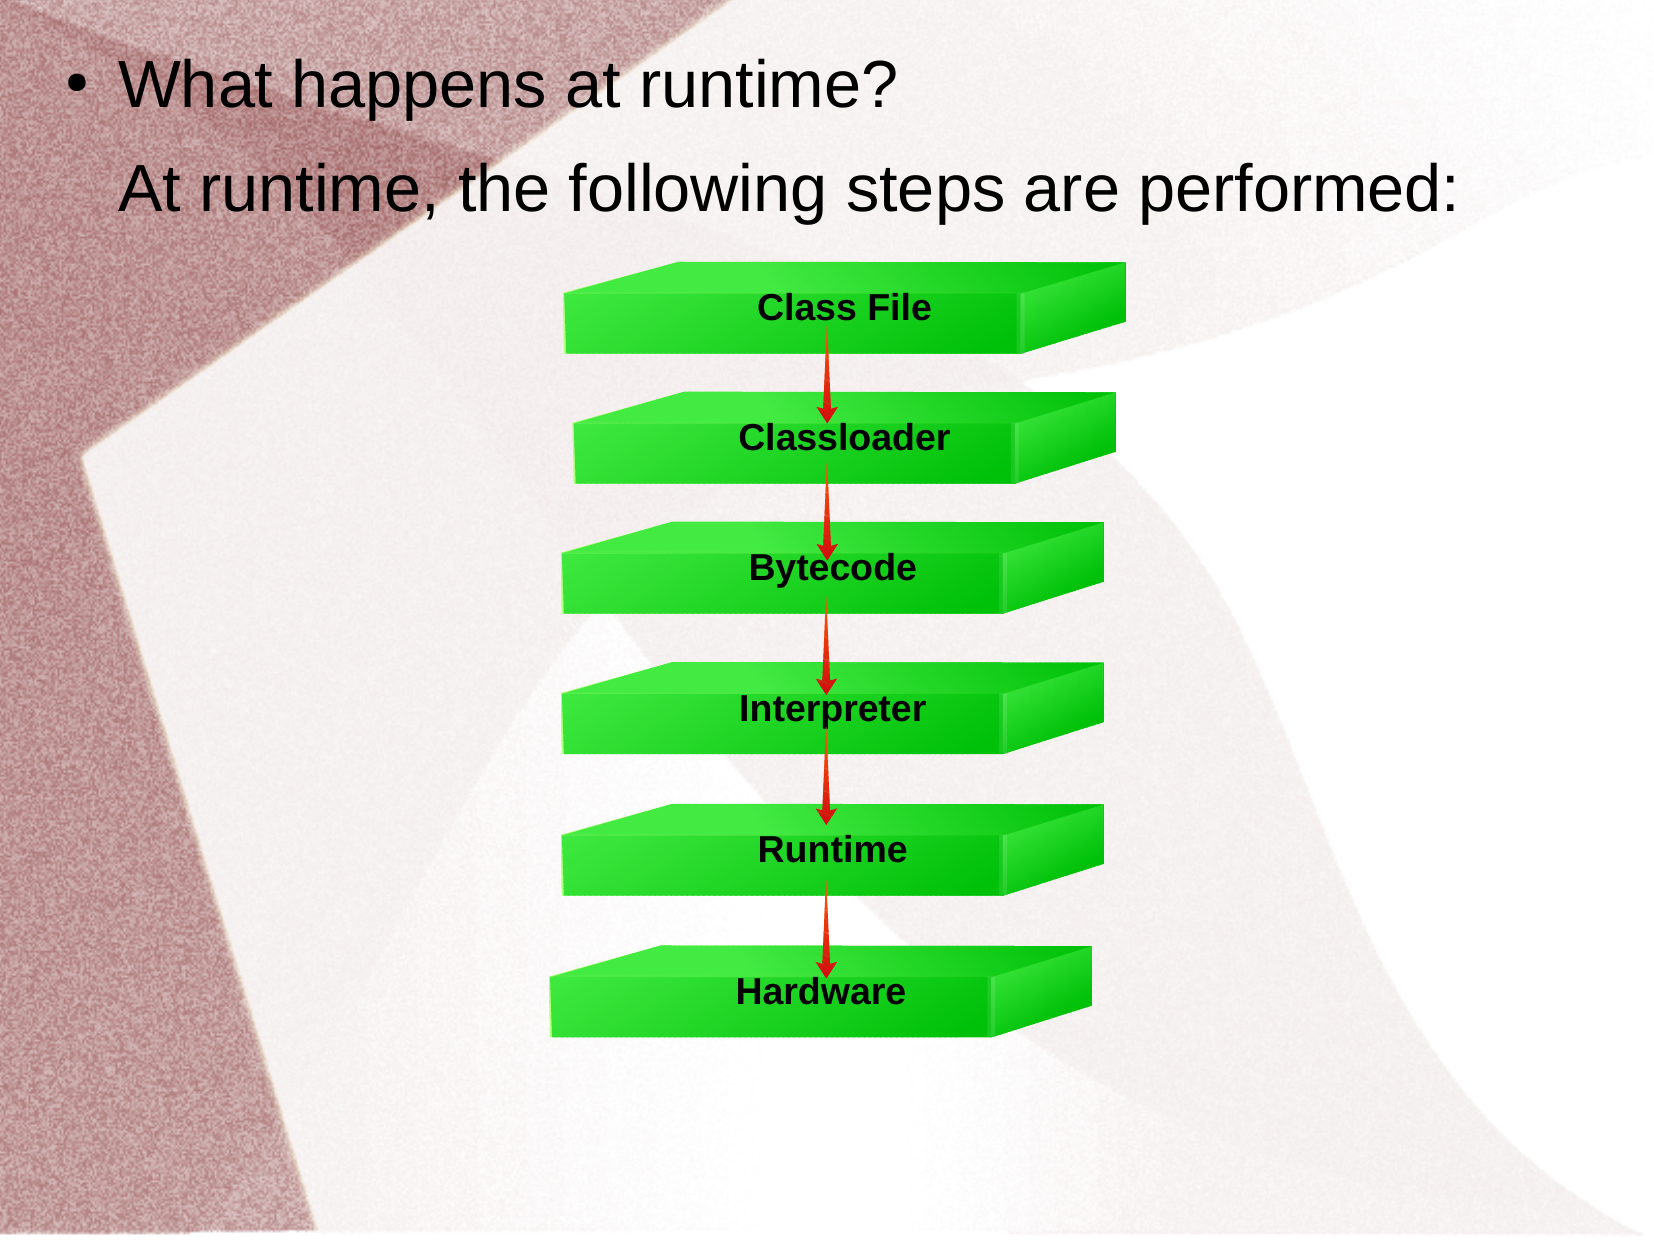

# What happens at runtime?
At runtime, the following steps are performed:
Class File
Classloader
Bytecode
Interpreter
Runtime
Hardware